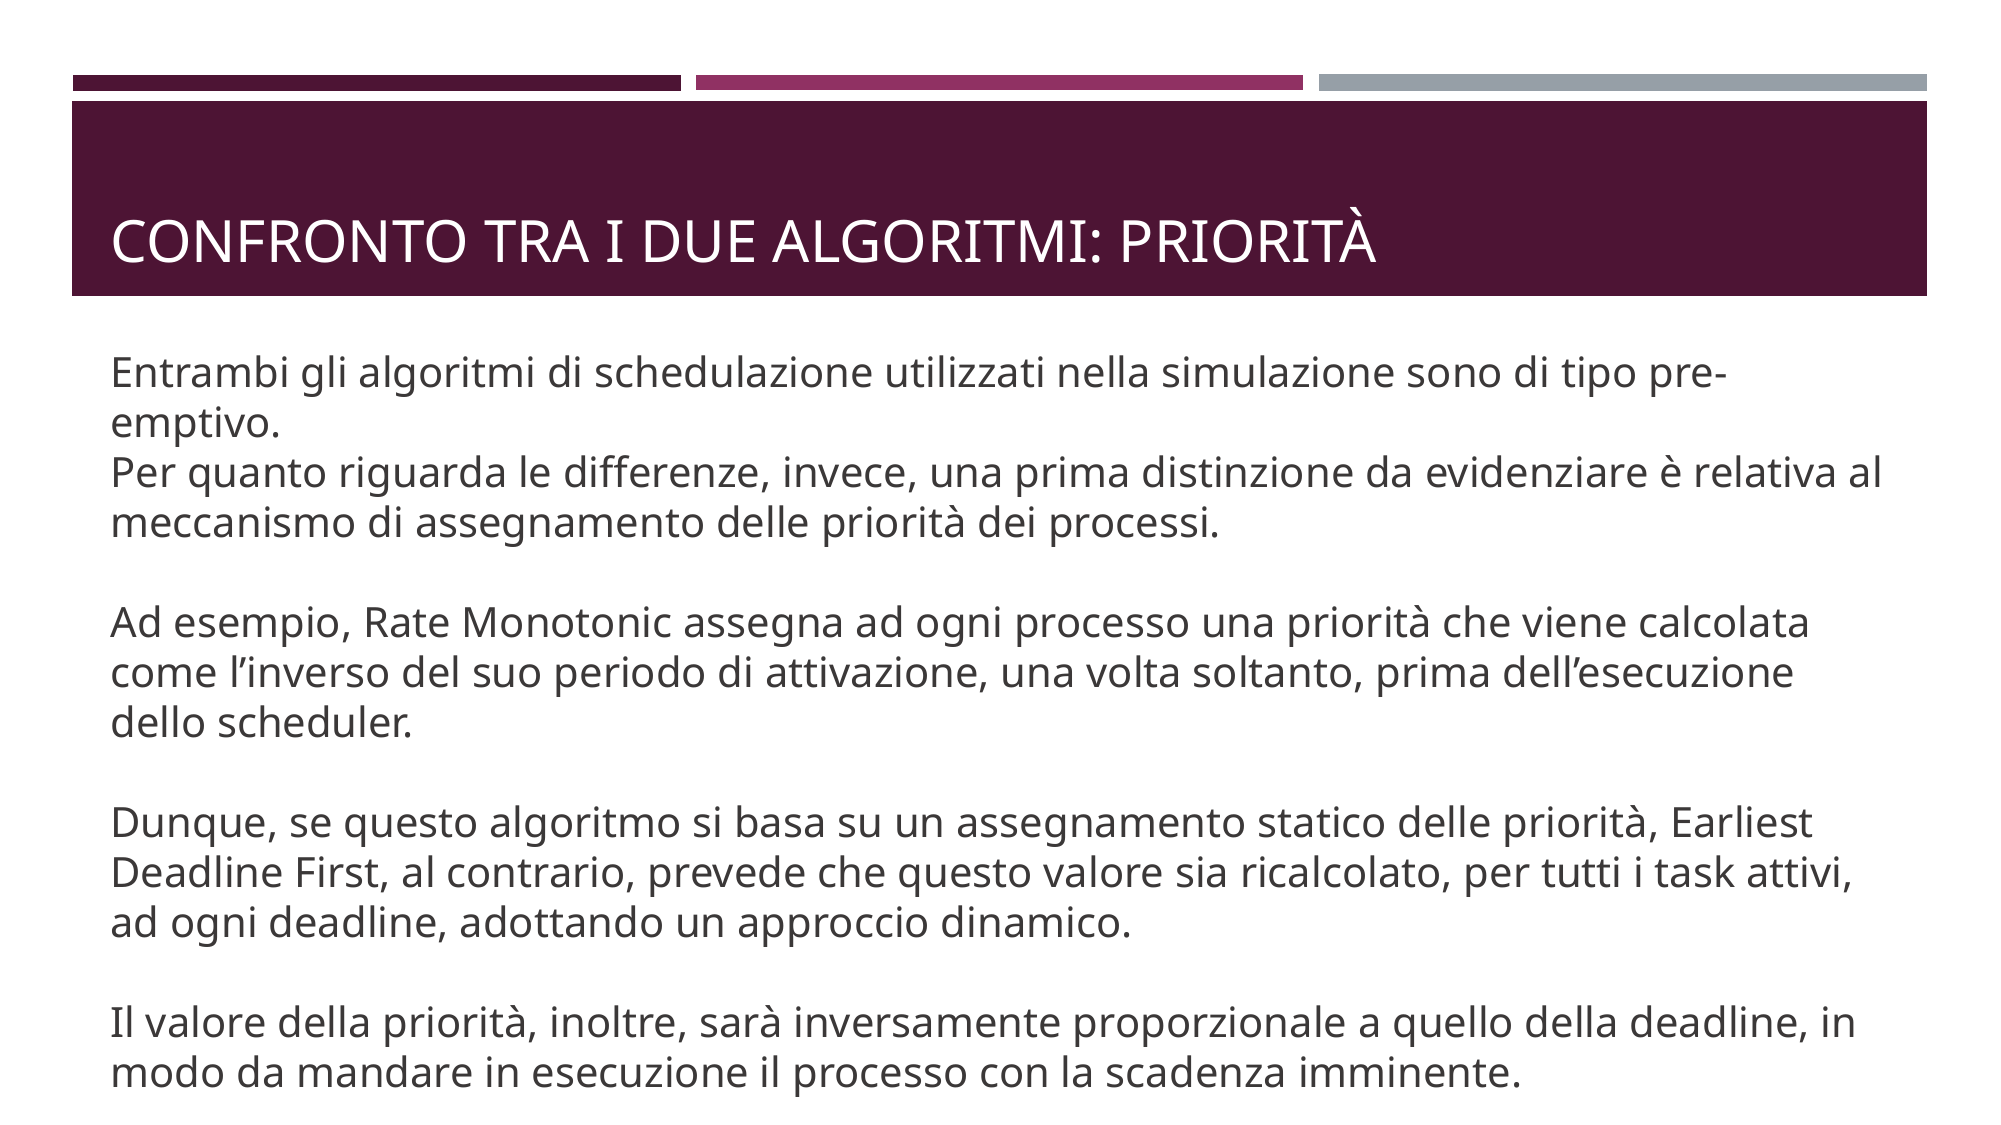

# Confronto tra i due algoritmi: priorità
Entrambi gli algoritmi di schedulazione utilizzati nella simulazione sono di tipo pre-emptivo.
Per quanto riguarda le differenze, invece, una prima distinzione da evidenziare è relativa al meccanismo di assegnamento delle priorità dei processi.
Ad esempio, Rate Monotonic assegna ad ogni processo una priorità che viene calcolata come l’inverso del suo periodo di attivazione, una volta soltanto, prima dell’esecuzione dello scheduler.
Dunque, se questo algoritmo si basa su un assegnamento statico delle priorità, Earliest Deadline First, al contrario, prevede che questo valore sia ricalcolato, per tutti i task attivi, ad ogni deadline, adottando un approccio dinamico.
Il valore della priorità, inoltre, sarà inversamente proporzionale a quello della deadline, in modo da mandare in esecuzione il processo con la scadenza imminente.